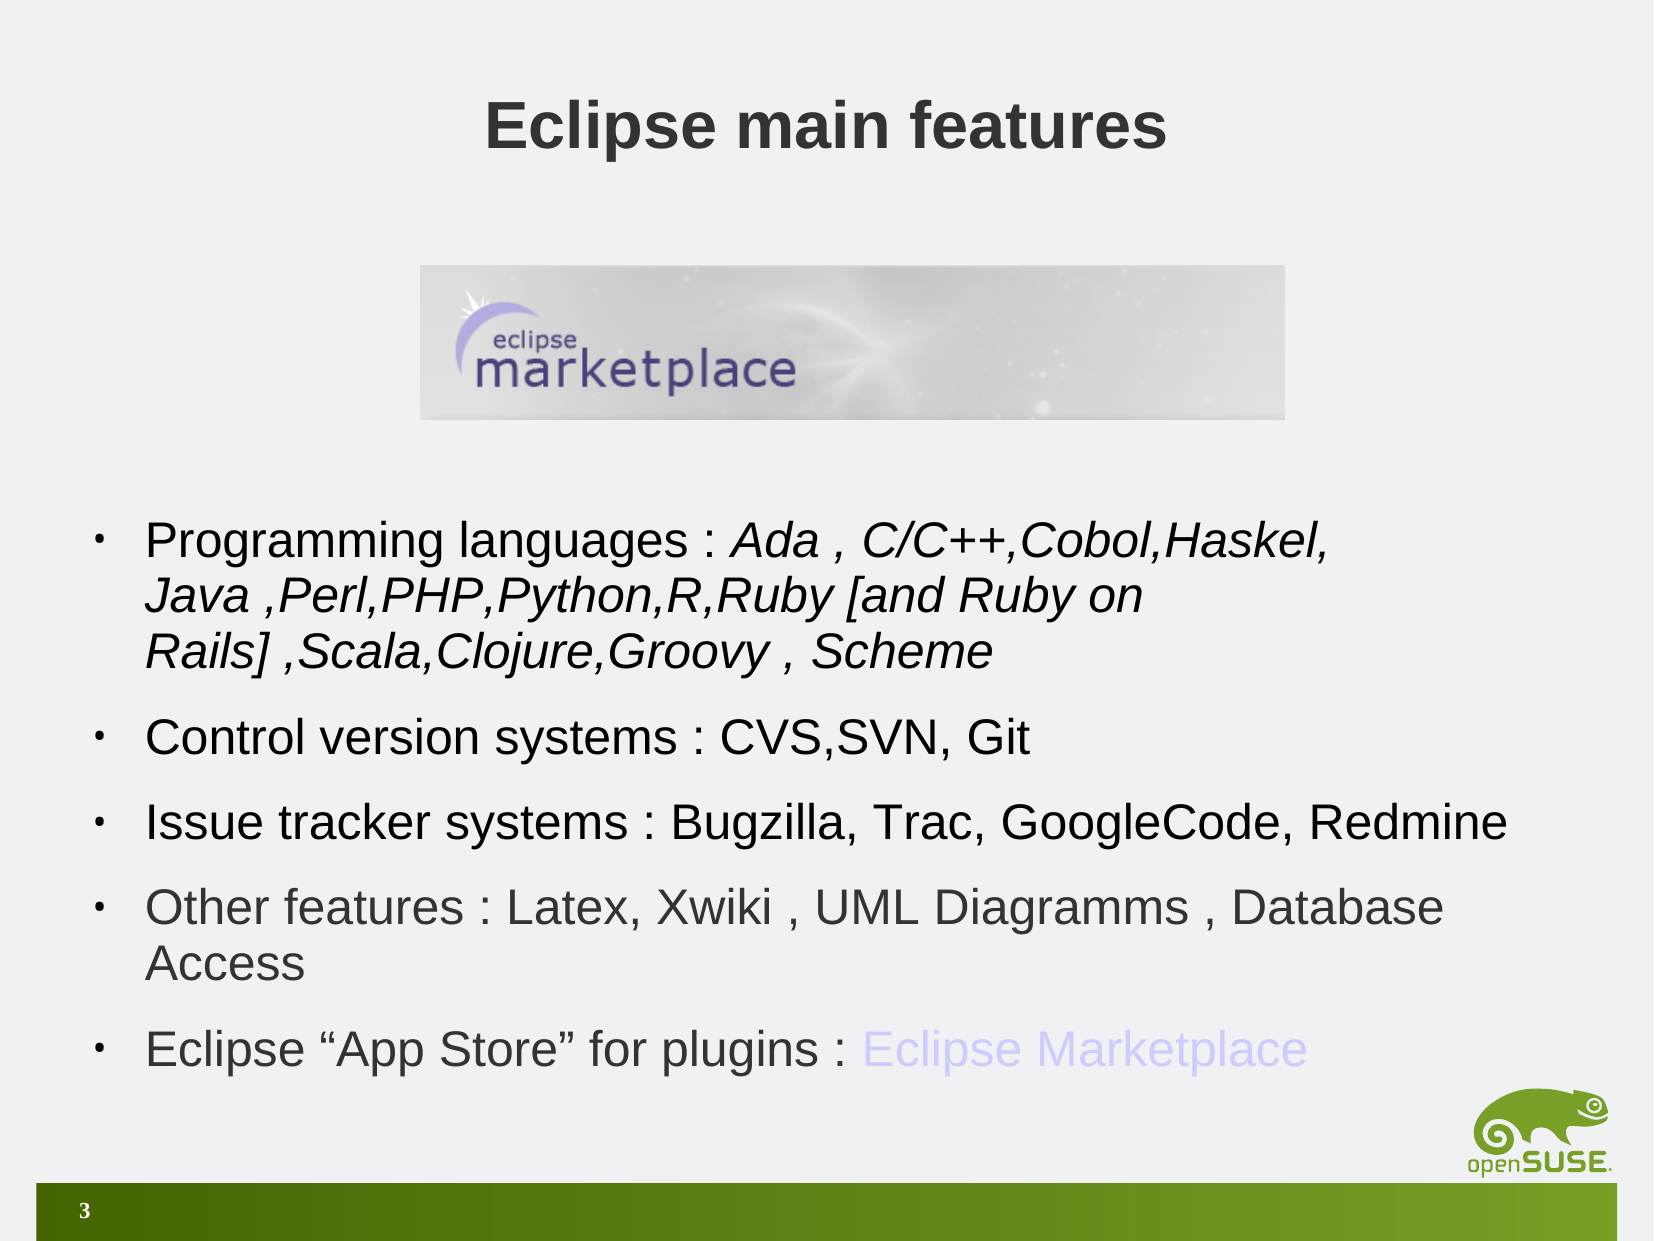

# Eclipse main features
Programming languages : Ada , C/C++,Cobol,Haskel, Java ,Perl,PHP,Python,R,Ruby [and Ruby on Rails] ,Scala,Clojure,Groovy , Scheme
Control version systems : CVS,SVN, Git
Issue tracker systems : Bugzilla, Trac, GoogleCode, Redmine
Other features : Latex, Xwiki , UML Diagramms , Database Access
Eclipse “App Store” for plugins : Eclipse Marketplace
3